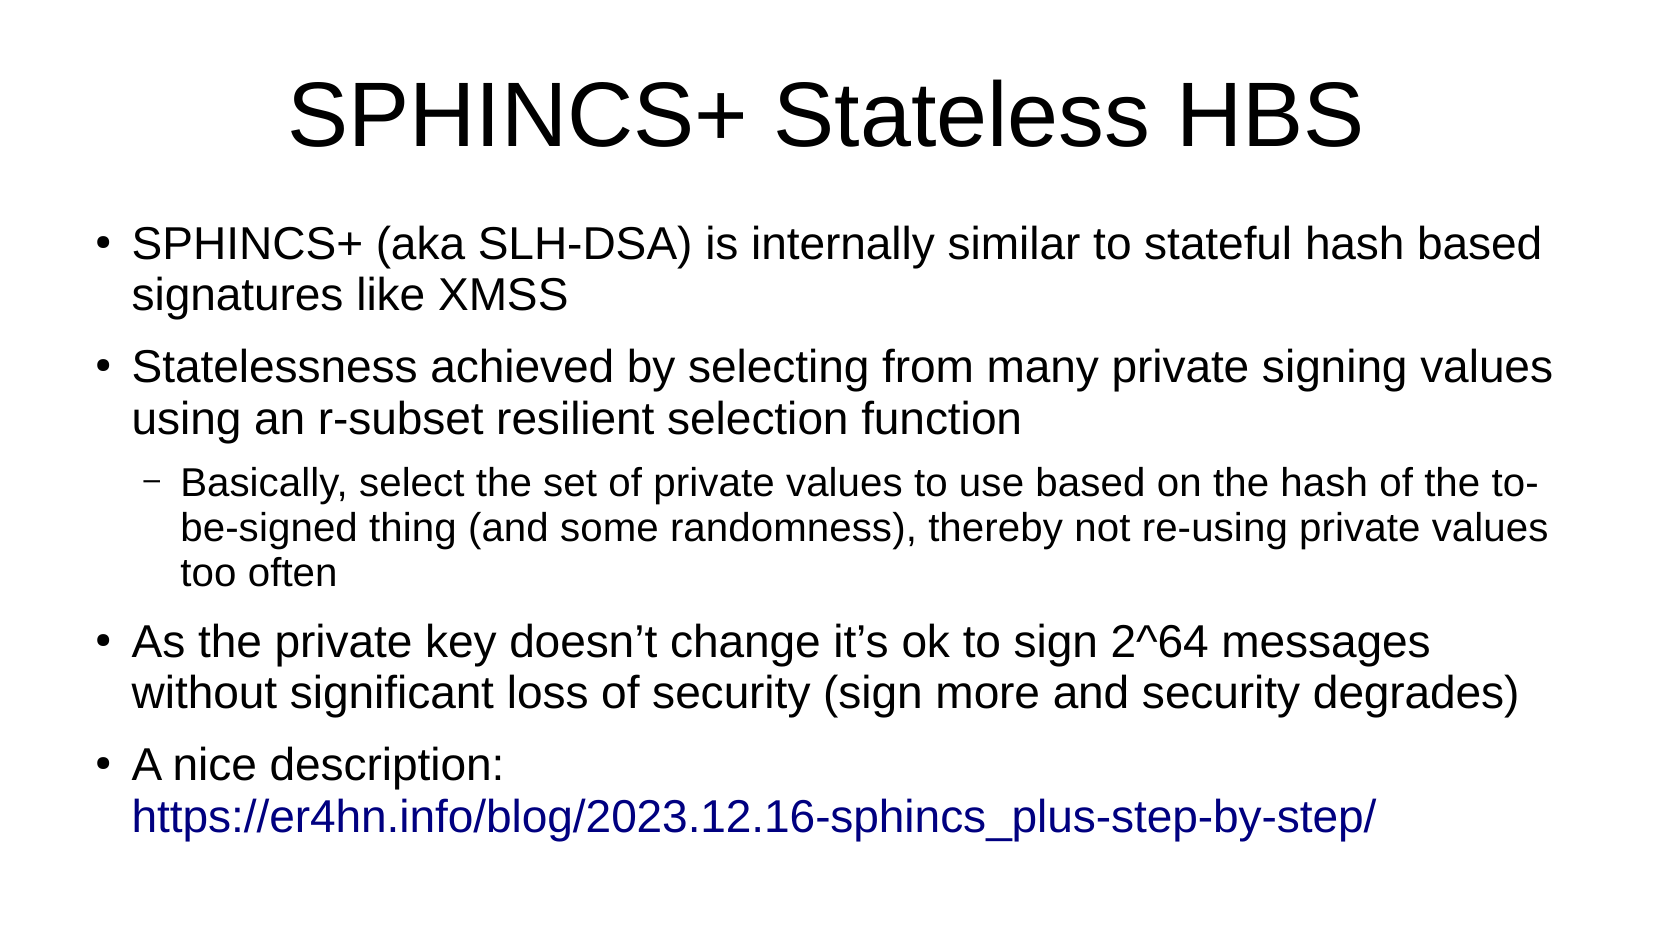

# SPHINCS+ Stateless HBS
SPHINCS+ (aka SLH-DSA) is internally similar to stateful hash based signatures like XMSS
Statelessness achieved by selecting from many private signing values using an r-subset resilient selection function
Basically, select the set of private values to use based on the hash of the to-be-signed thing (and some randomness), thereby not re-using private values too often
As the private key doesn’t change it’s ok to sign 2^64 messages without significant loss of security (sign more and security degrades)
A nice description:
https://er4hn.info/blog/2023.12.16-sphincs_plus-step-by-step/